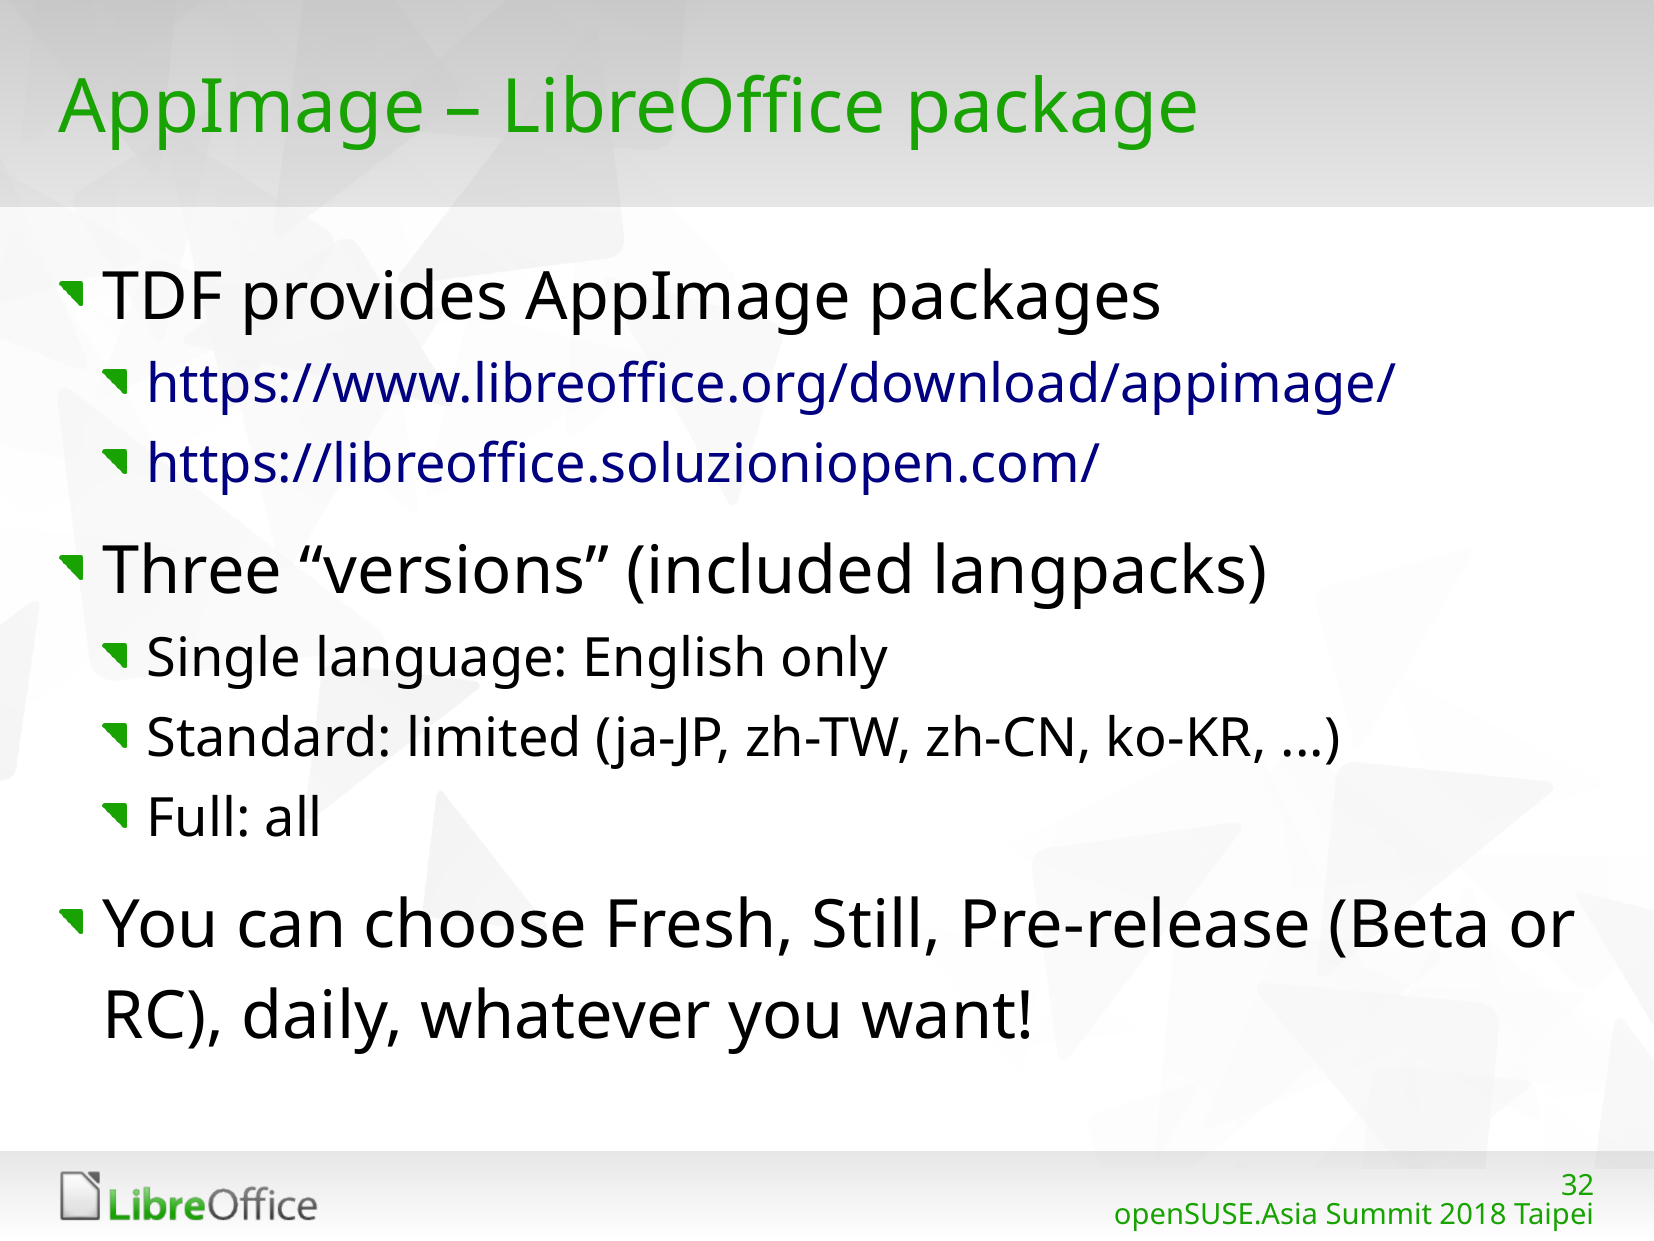

# AppImage – LibreOffice package
TDF provides AppImage packages
https://www.libreoffice.org/download/appimage/
https://libreoffice.soluzioniopen.com/
Three “versions” (included langpacks)
Single language: English only
Standard: limited (ja-JP, zh-TW, zh-CN, ko-KR, ...)
Full: all
You can choose Fresh, Still, Pre-release (Beta or RC), daily, whatever you want!
32
openSUSE.Asia Summit 2018 Taipei